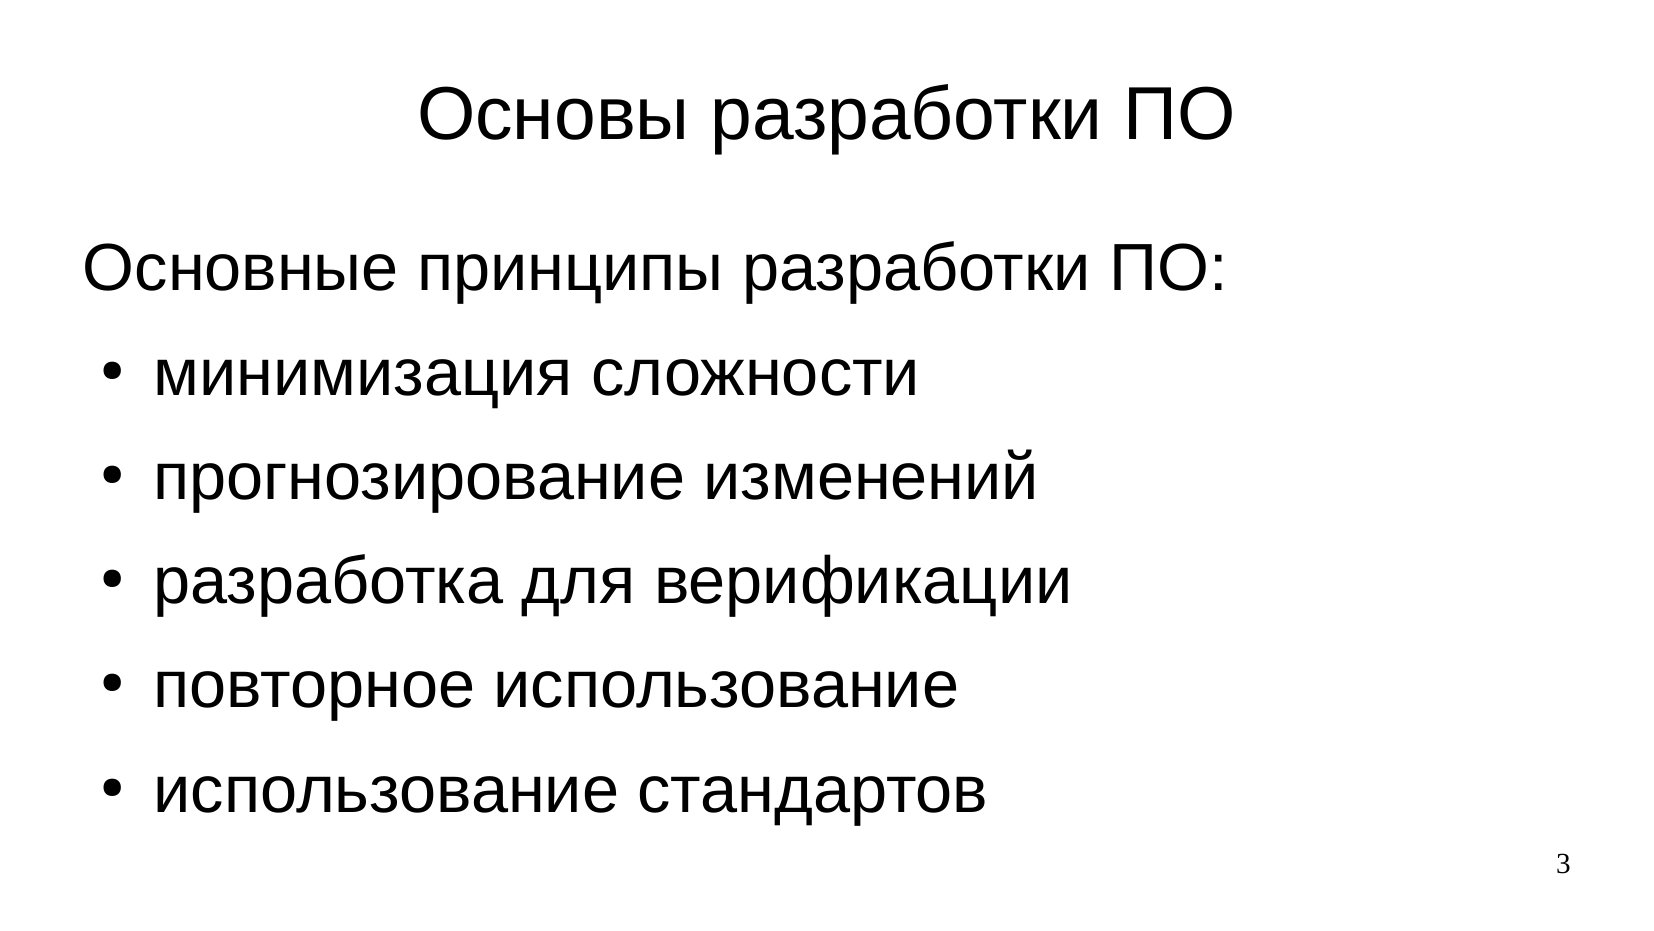

# Основы разработки ПО
Основные принципы разработки ПО:
минимизация сложности
прогнозирование изменений
разработка для верификации
повторное использование
использование стандартов
3